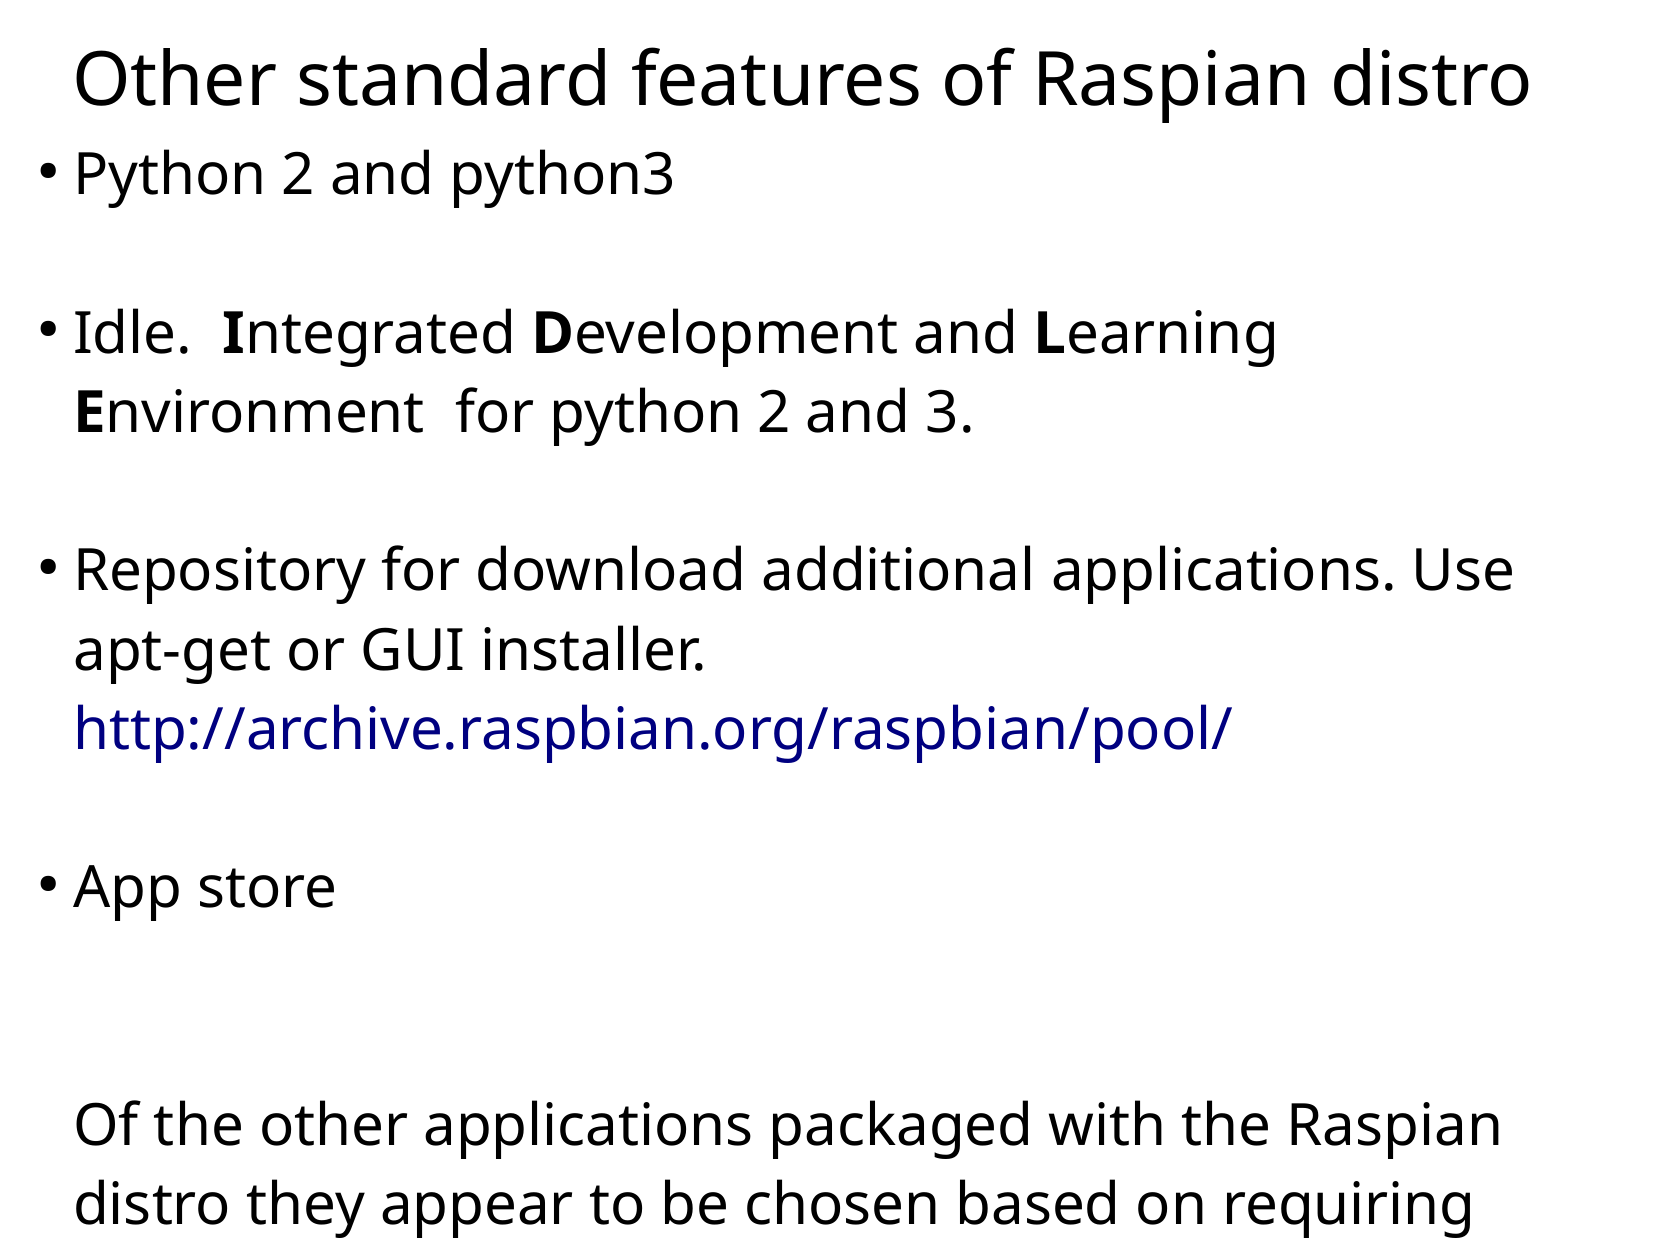

# Other standard features of Raspian distro
Python 2 and python3
Idle. Integrated Development and Learning Environment for python 2 and 3.
Repository for download additional applications. Use apt-get or GUI installer.
http://archive.raspbian.org/raspbian/pool/
App store
Of the other applications packaged with the Raspian distro they appear to be chosen based on requiring minimal memory, so functionality is often lacking.